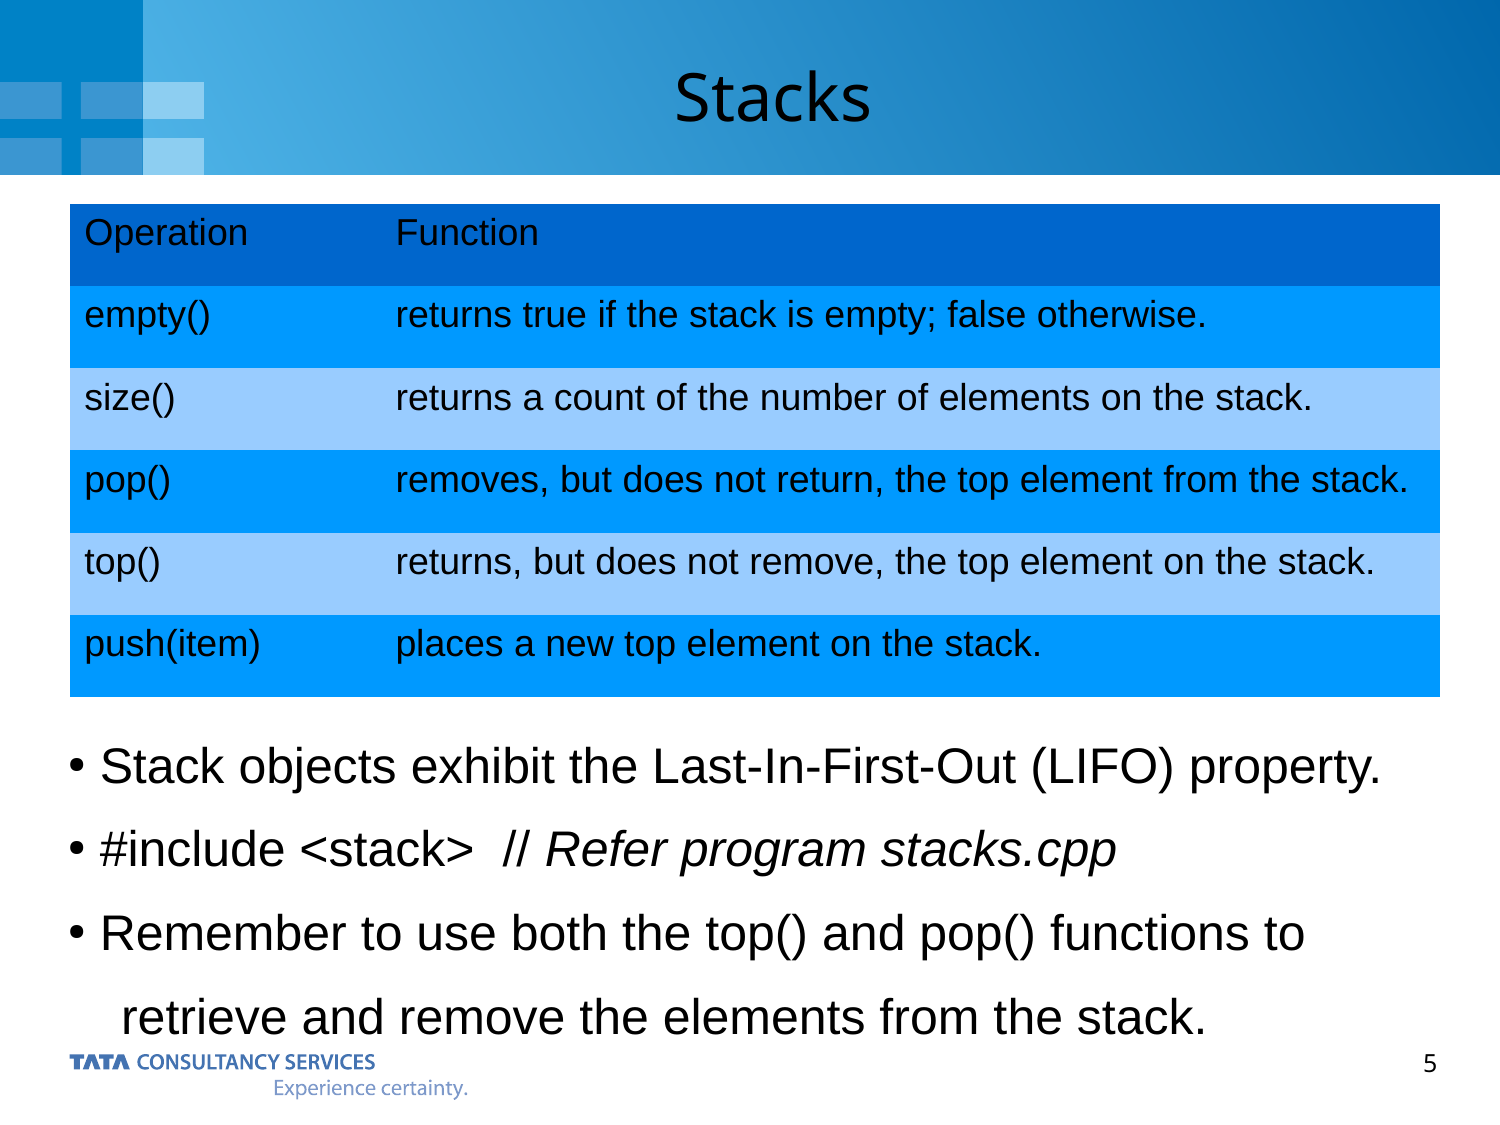

Stacks
| Operation | Function |
| --- | --- |
| empty() | returns true if the stack is empty; false otherwise. |
| size() | returns a count of the number of elements on the stack. |
| pop() | removes, but does not return, the top element from the stack. |
| top() | returns, but does not remove, the top element on the stack. |
| push(item) | places a new top element on the stack. |
 Stack objects exhibit the Last-In-First-Out (LIFO) property.
 #include <stack> // Refer program stacks.cpp
 Remember to use both the top() and pop() functions to retrieve and remove the elements from the stack.